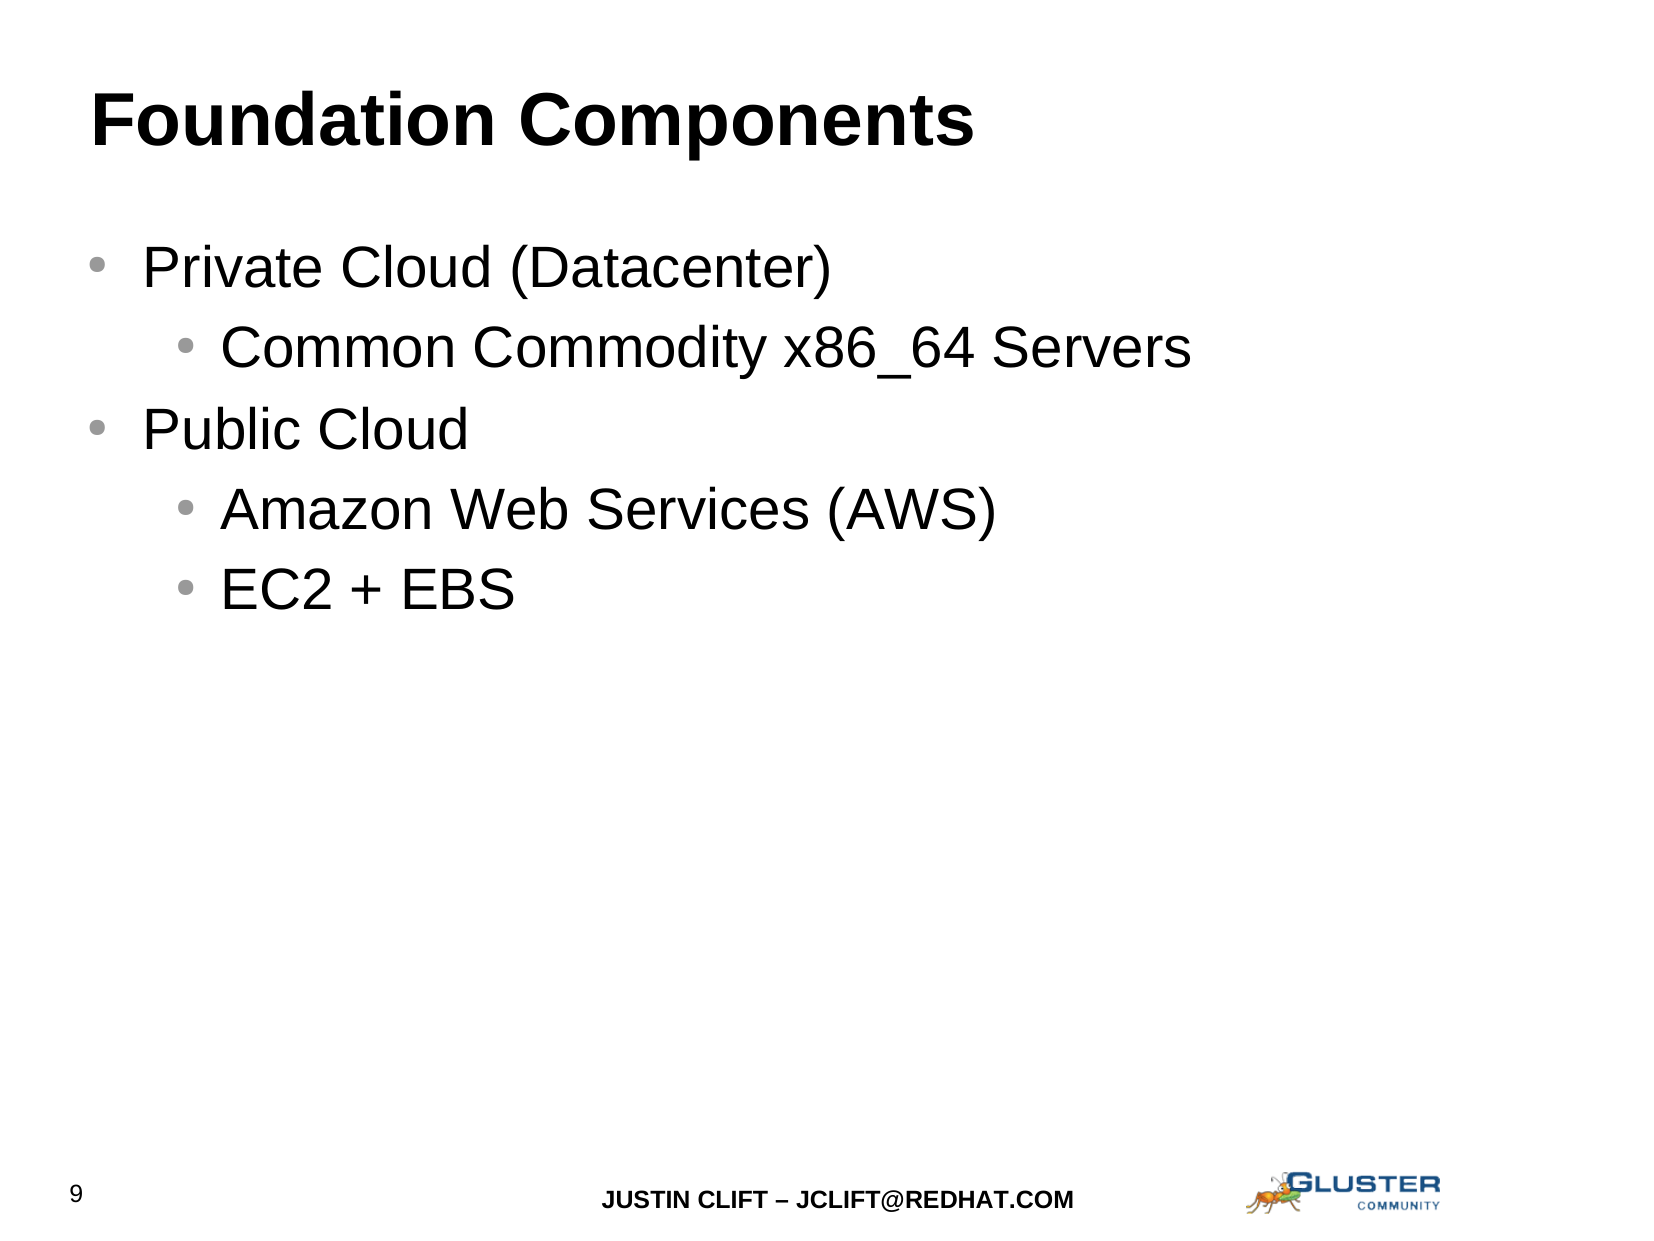

# Foundation Components
Private Cloud (Datacenter)
Common Commodity x86_64 Servers
Public Cloud
Amazon Web Services (AWS)
EC2 + EBS